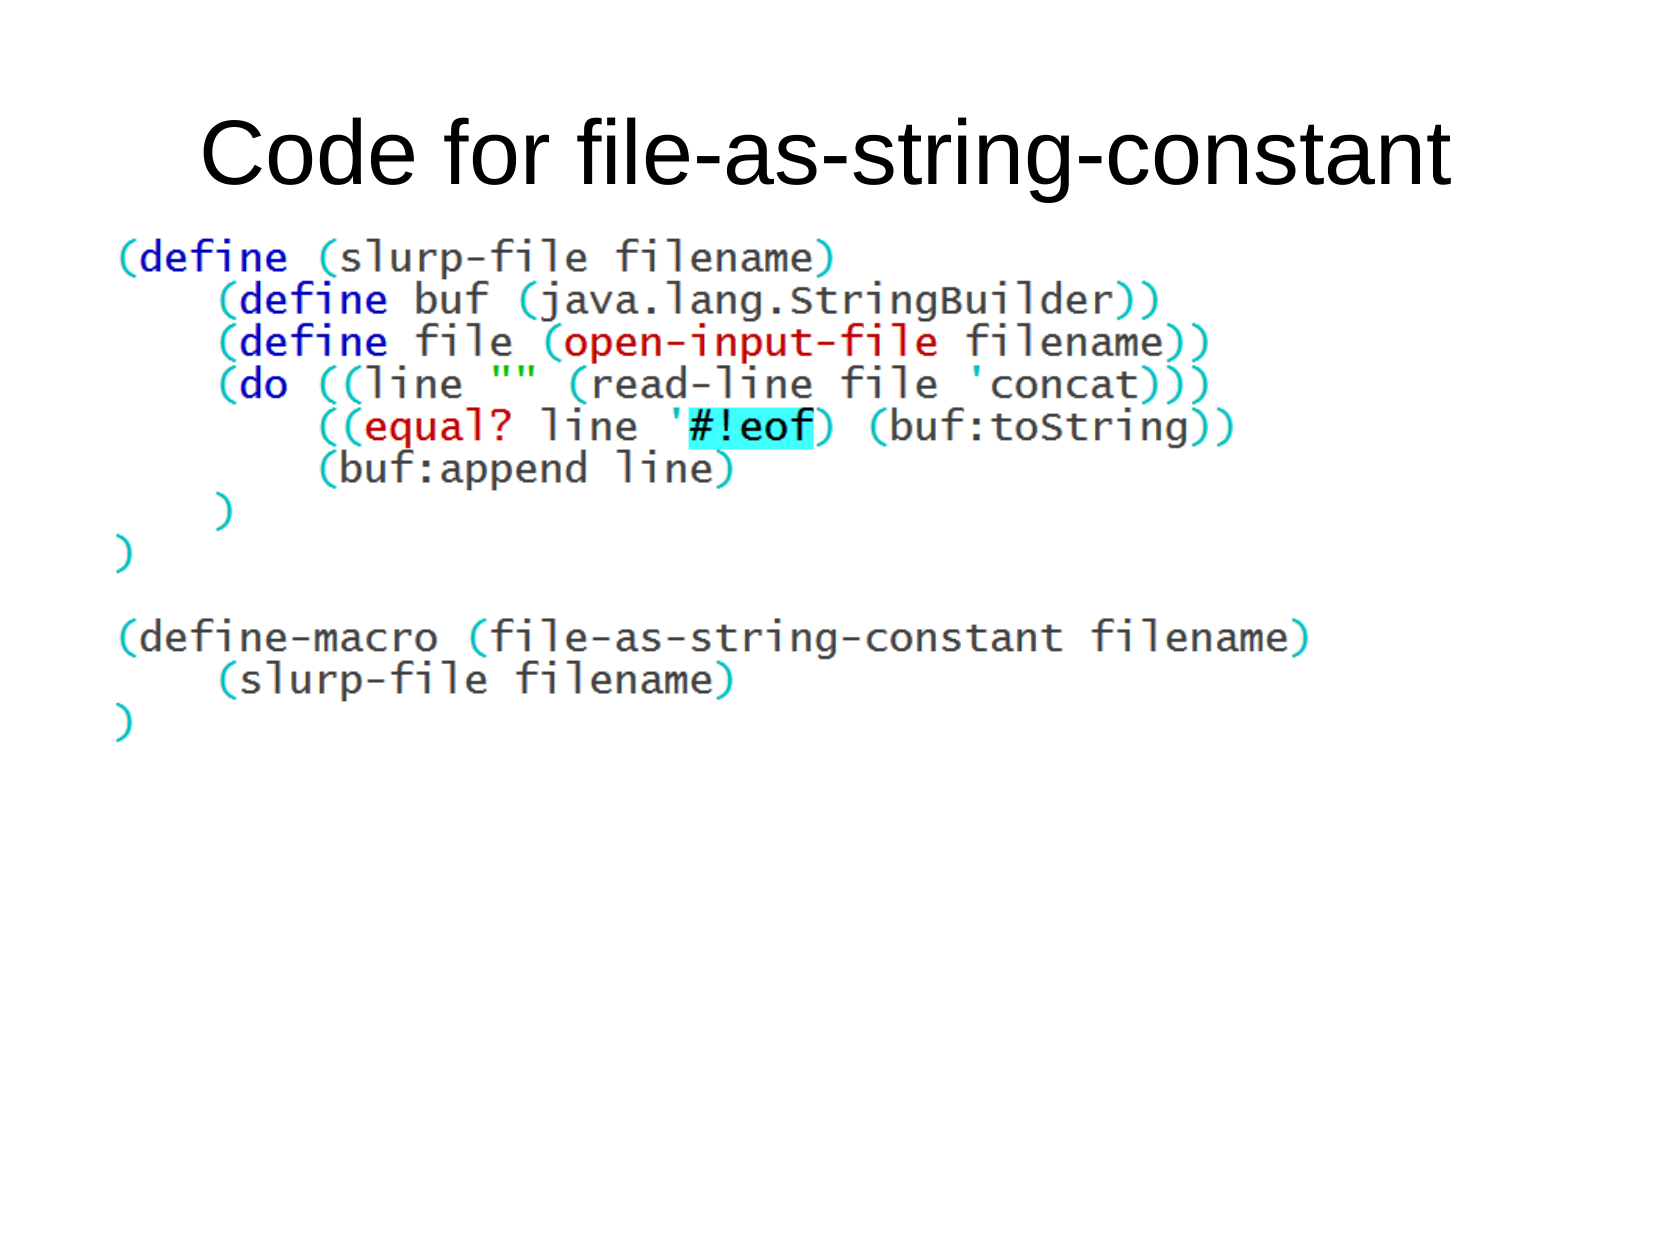

# Code for file-as-string-constant
(define (slurp-file filename)
 (define buf (java.lang.StringBuilder))
 (define file (open-input-file filename))
 (do ((line (read-line file 'concat)
 (read-line file 'concat)))
 ((equal? line '#!eof) (buf:toString))
 (buf:append line)
 )
)
(define-macro (file-as-string-constant filename)
 (slurp-file filename))